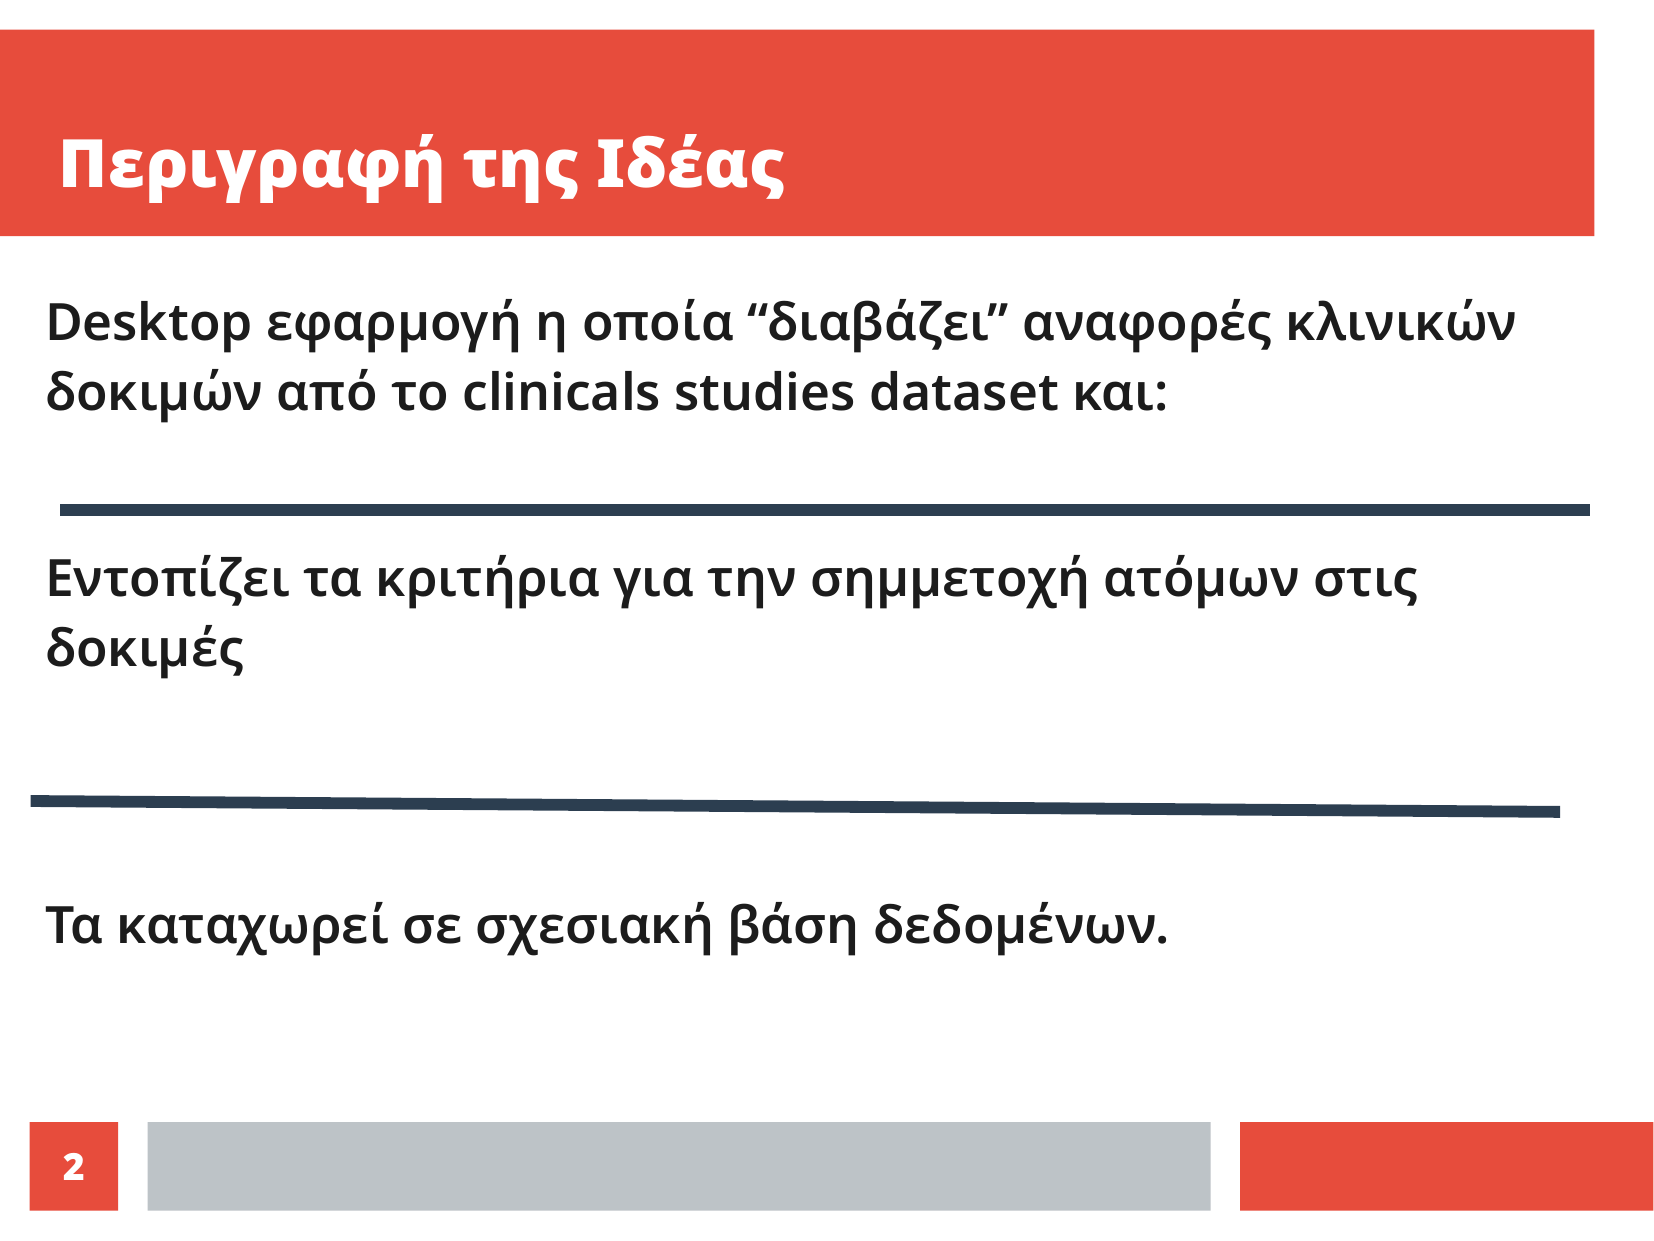

# Περιγραφή της Ιδέας
Desktop εφαρμογή η οποία “διαβάζει” αναφορές κλινικών δοκιμών από το clinicals studies dataset και:
Εντοπίζει τα κριτήρια για την σημμετοχή ατόμων στις δοκιμές
Τα καταχωρεί σε σχεσιακή βάση δεδομένων.
2